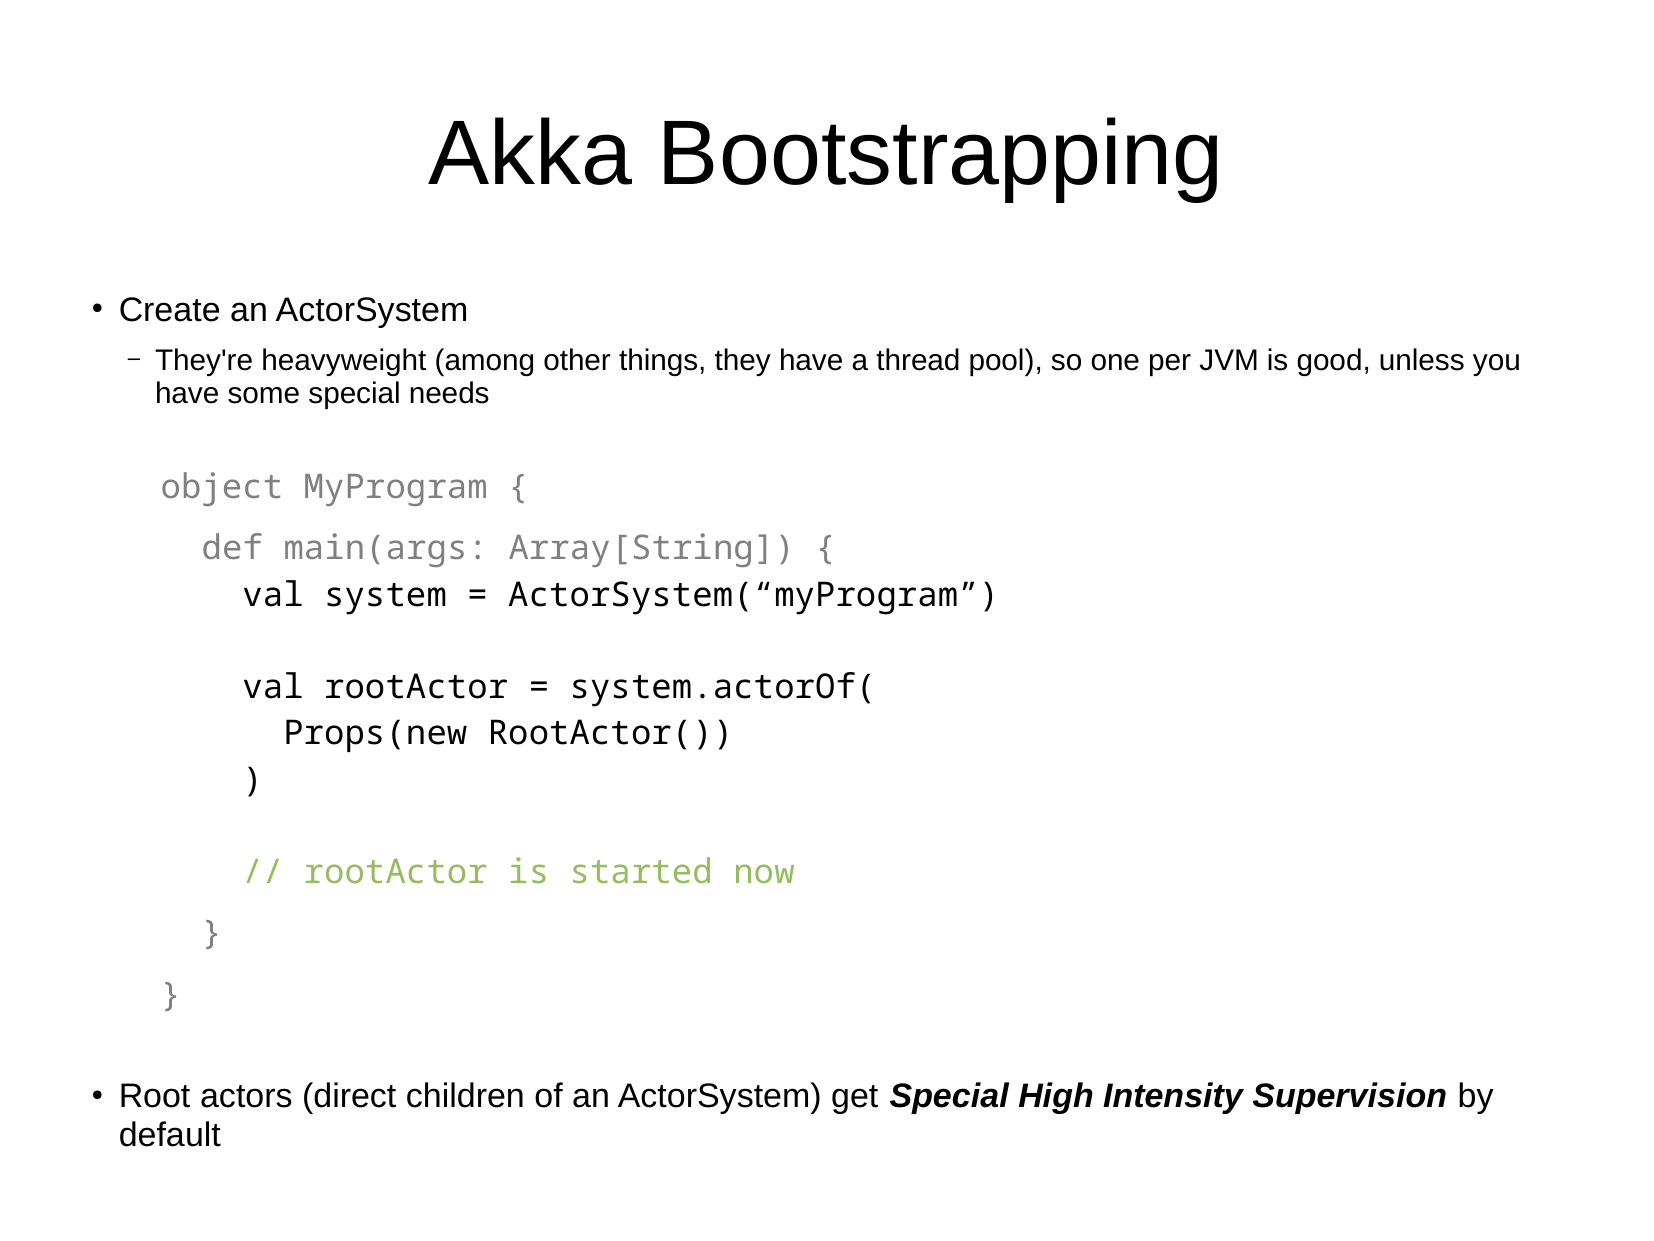

# Akka Bootstrapping
Create an ActorSystem
They're heavyweight (among other things, they have a thread pool), so one per JVM is good, unless you have some special needs
object MyProgram {
 def main(args: Array[String]) {
 val system = ActorSystem(“myProgram”)
 val rootActor = system.actorOf(
 Props(new RootActor())
 )
 // rootActor is started now
 }
}
Root actors (direct children of an ActorSystem) get Special High Intensity Supervision by default